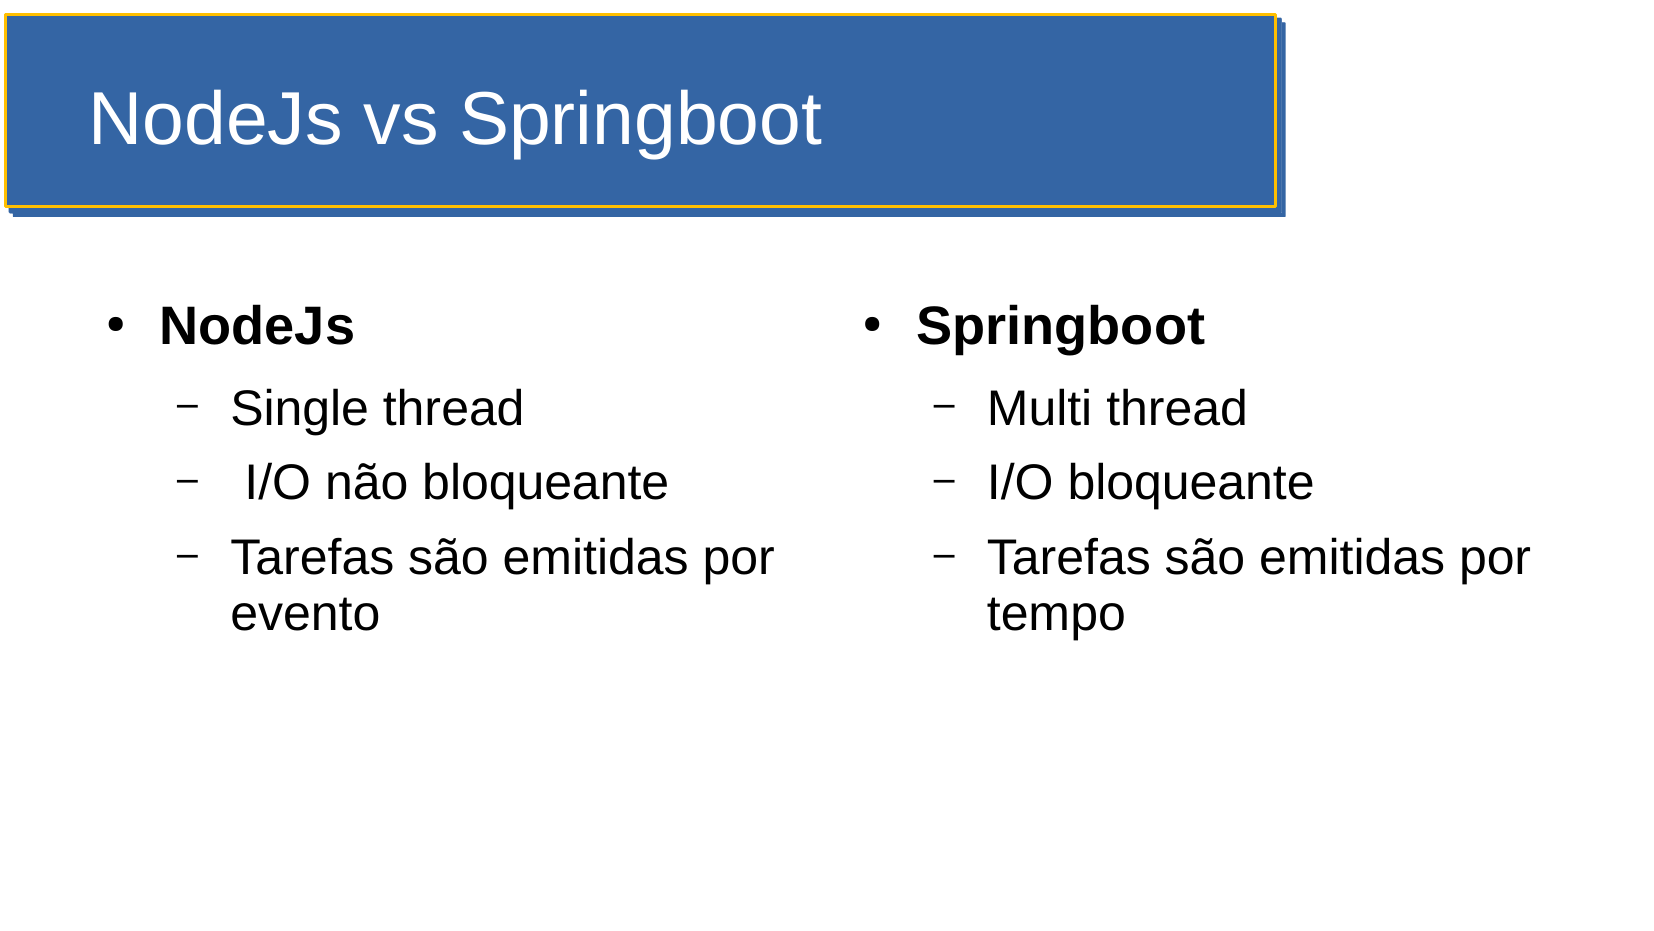

# NodeJs vs Springboot
NodeJs
Single thread
 I/O não bloqueante
Tarefas são emitidas por evento
Springboot
Multi thread
I/O bloqueante
Tarefas são emitidas por tempo